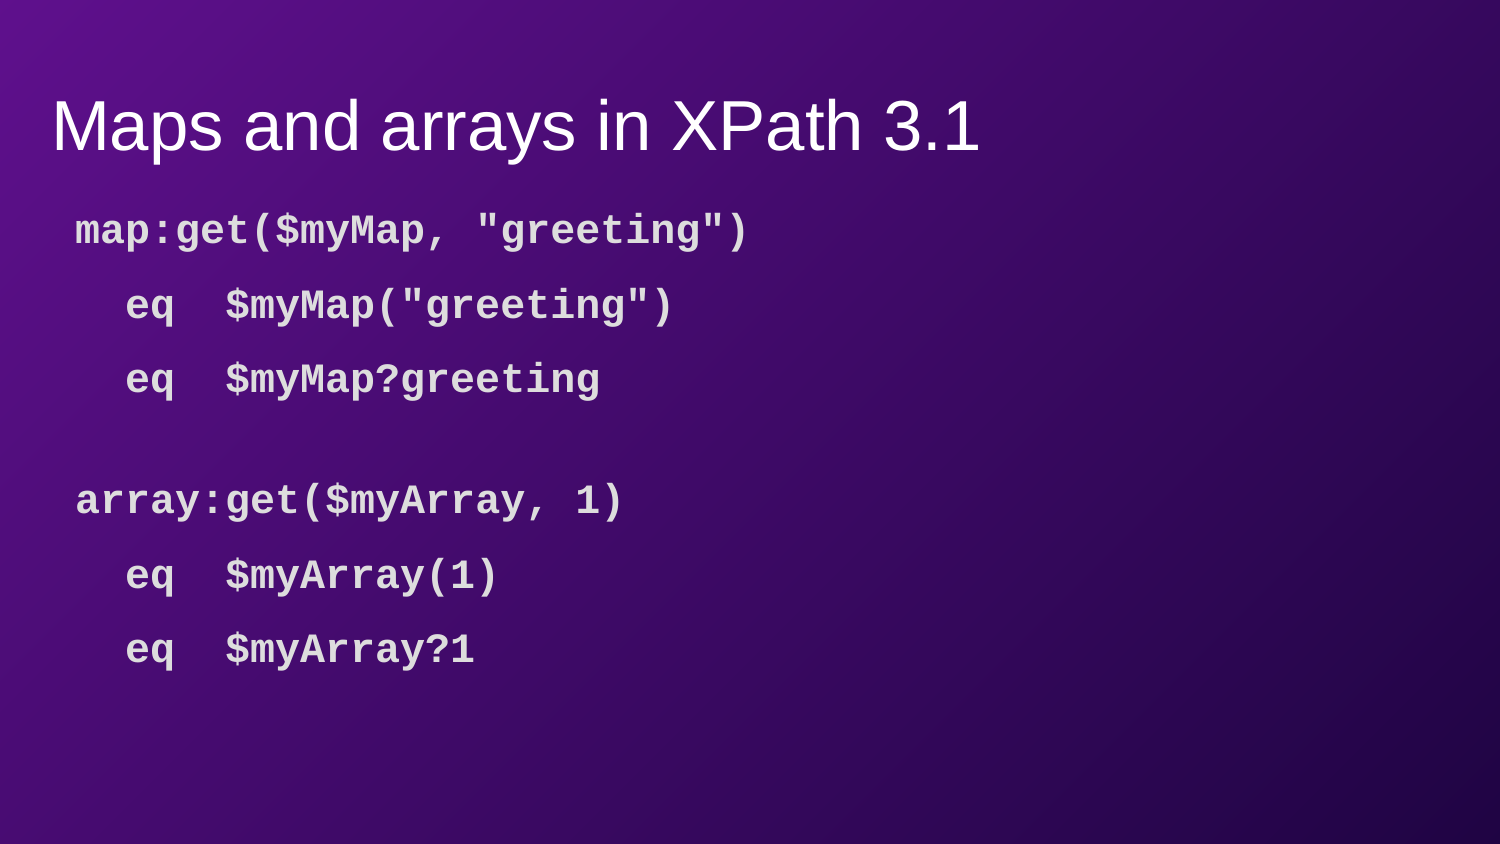

# Maps and arrays in XPath 3.1
map:get($myMap, "greeting")
 eq $myMap("greeting")
 eq $myMap?greeting
array:get($myArray, 1)
 eq $myArray(1)
 eq $myArray?1